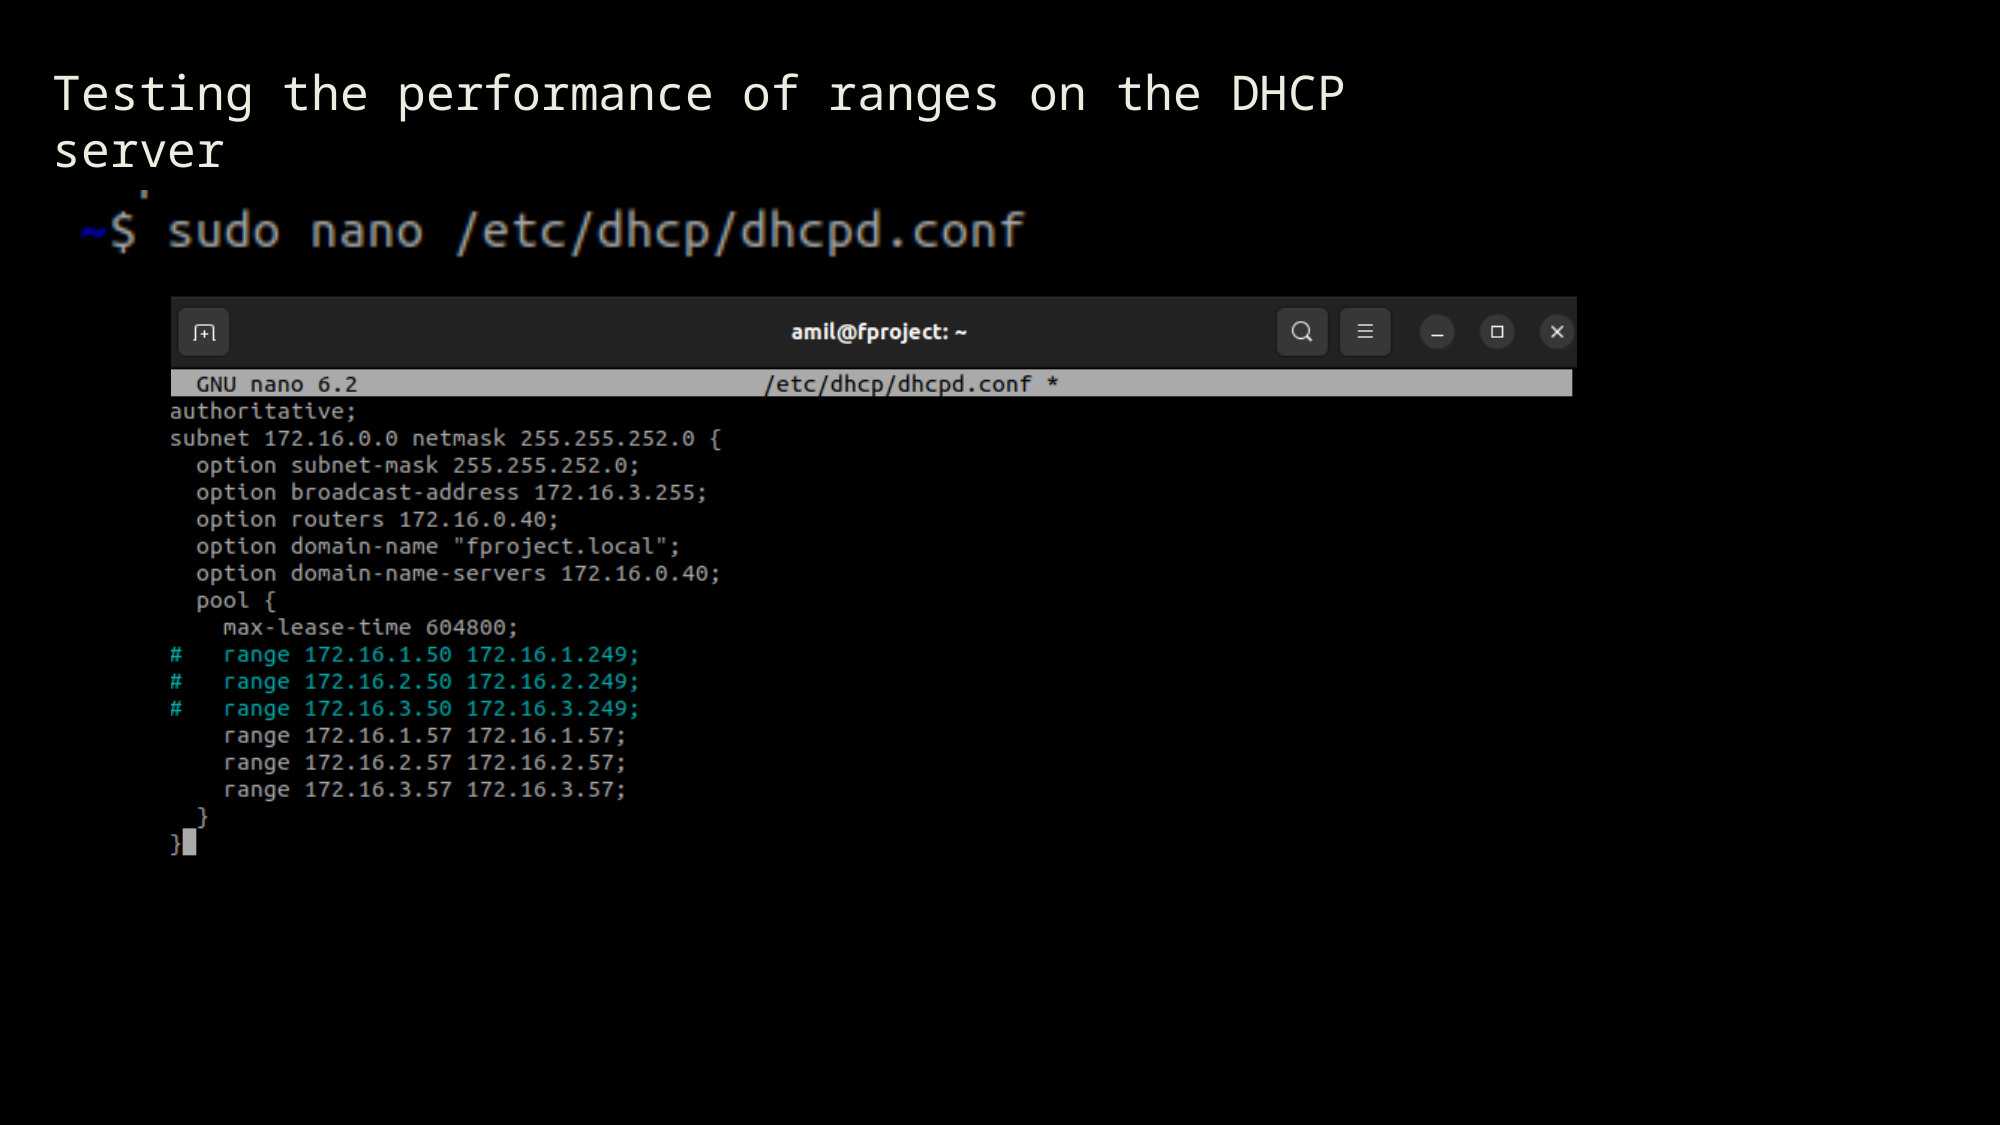

Testing the performance of ranges on the DHCP server